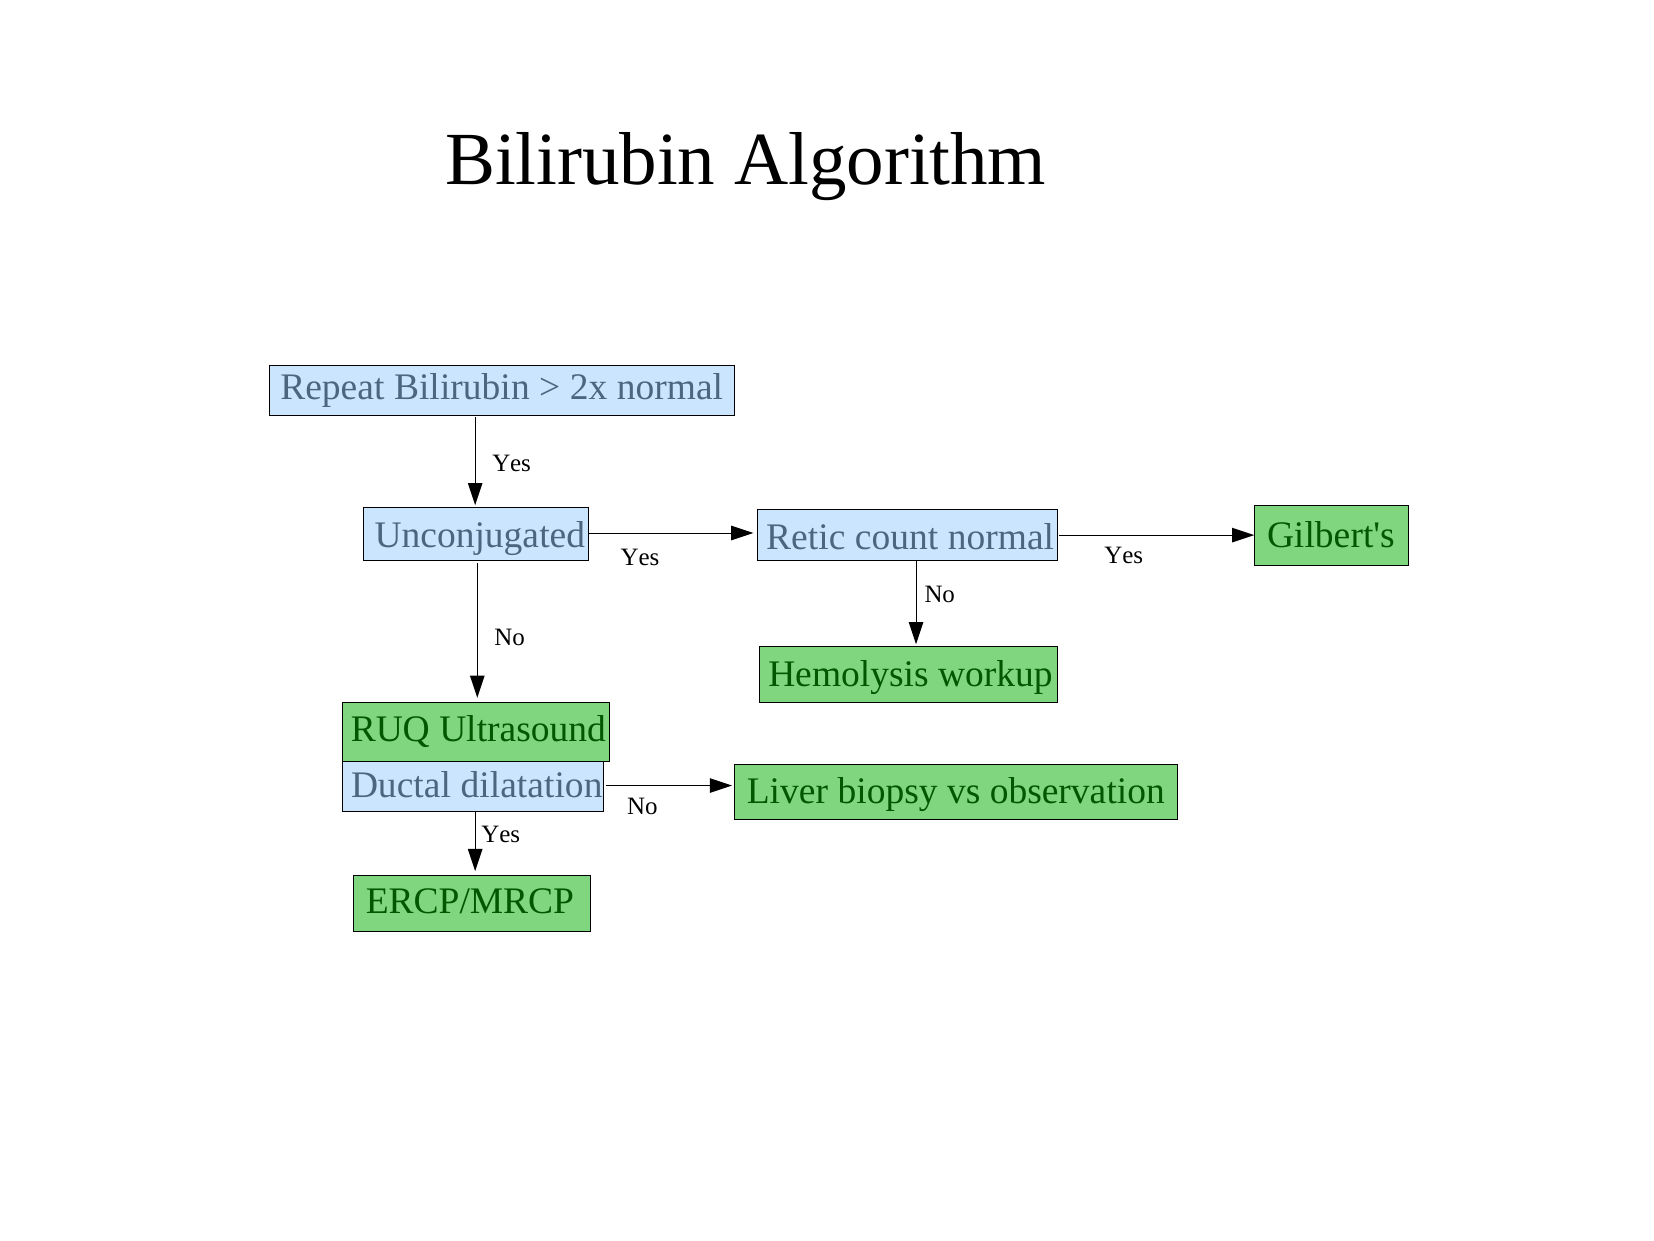

Bilirubin Algorithm
Repeat Bilirubin > 2x normal
Yes
Gilbert's
Unconjugated
Retic count normal
Yes
Yes
No
No
Hemolysis workup
RUQ Ultrasound
Ductal dilatation
Liver biopsy vs observation
No
Yes
ERCP/MRCP